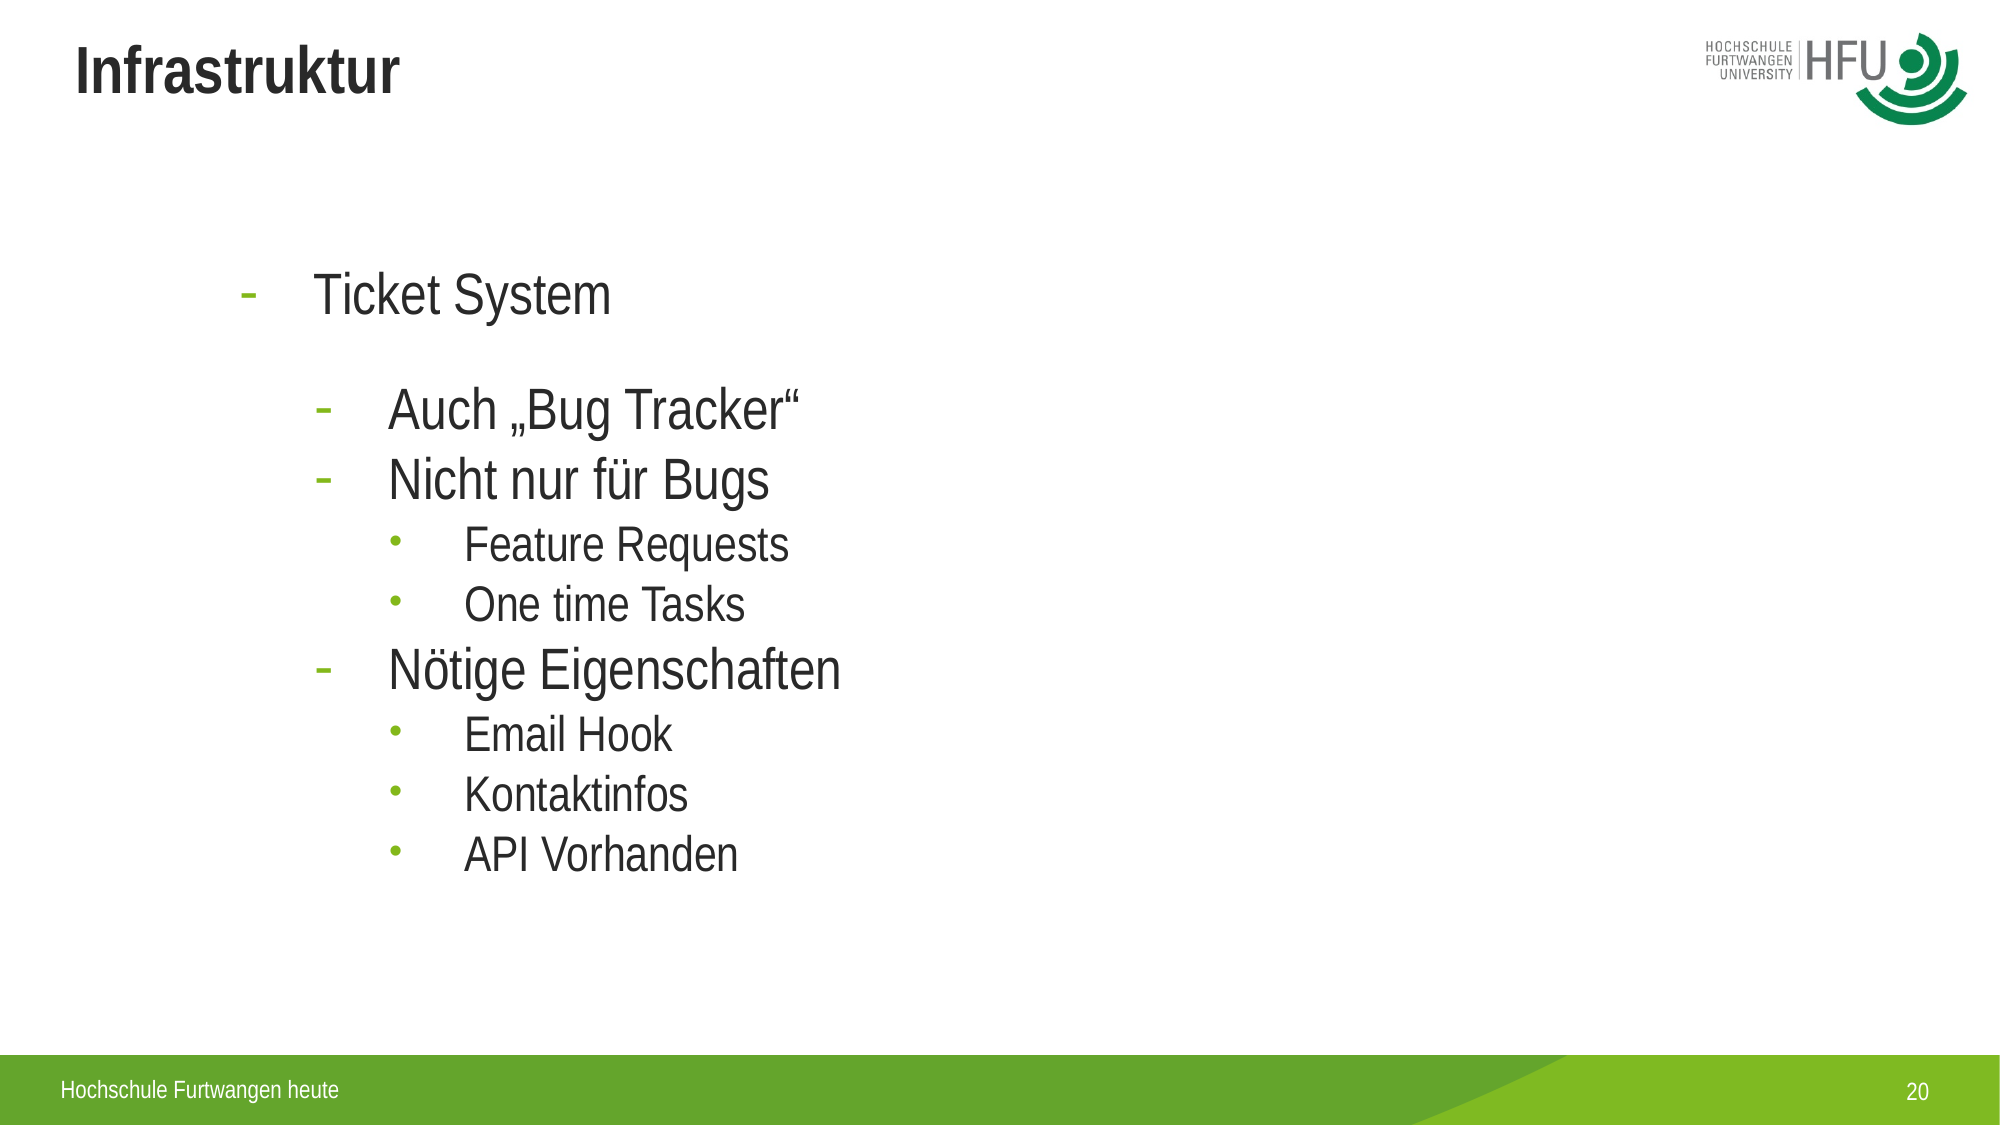

Infrastruktur
Ticket System
Auch „Bug Tracker“
Nicht nur für Bugs
Feature Requests
One time Tasks
Nötige Eigenschaften
Email Hook
Kontaktinfos
API Vorhanden
Hochschule Furtwangen heute